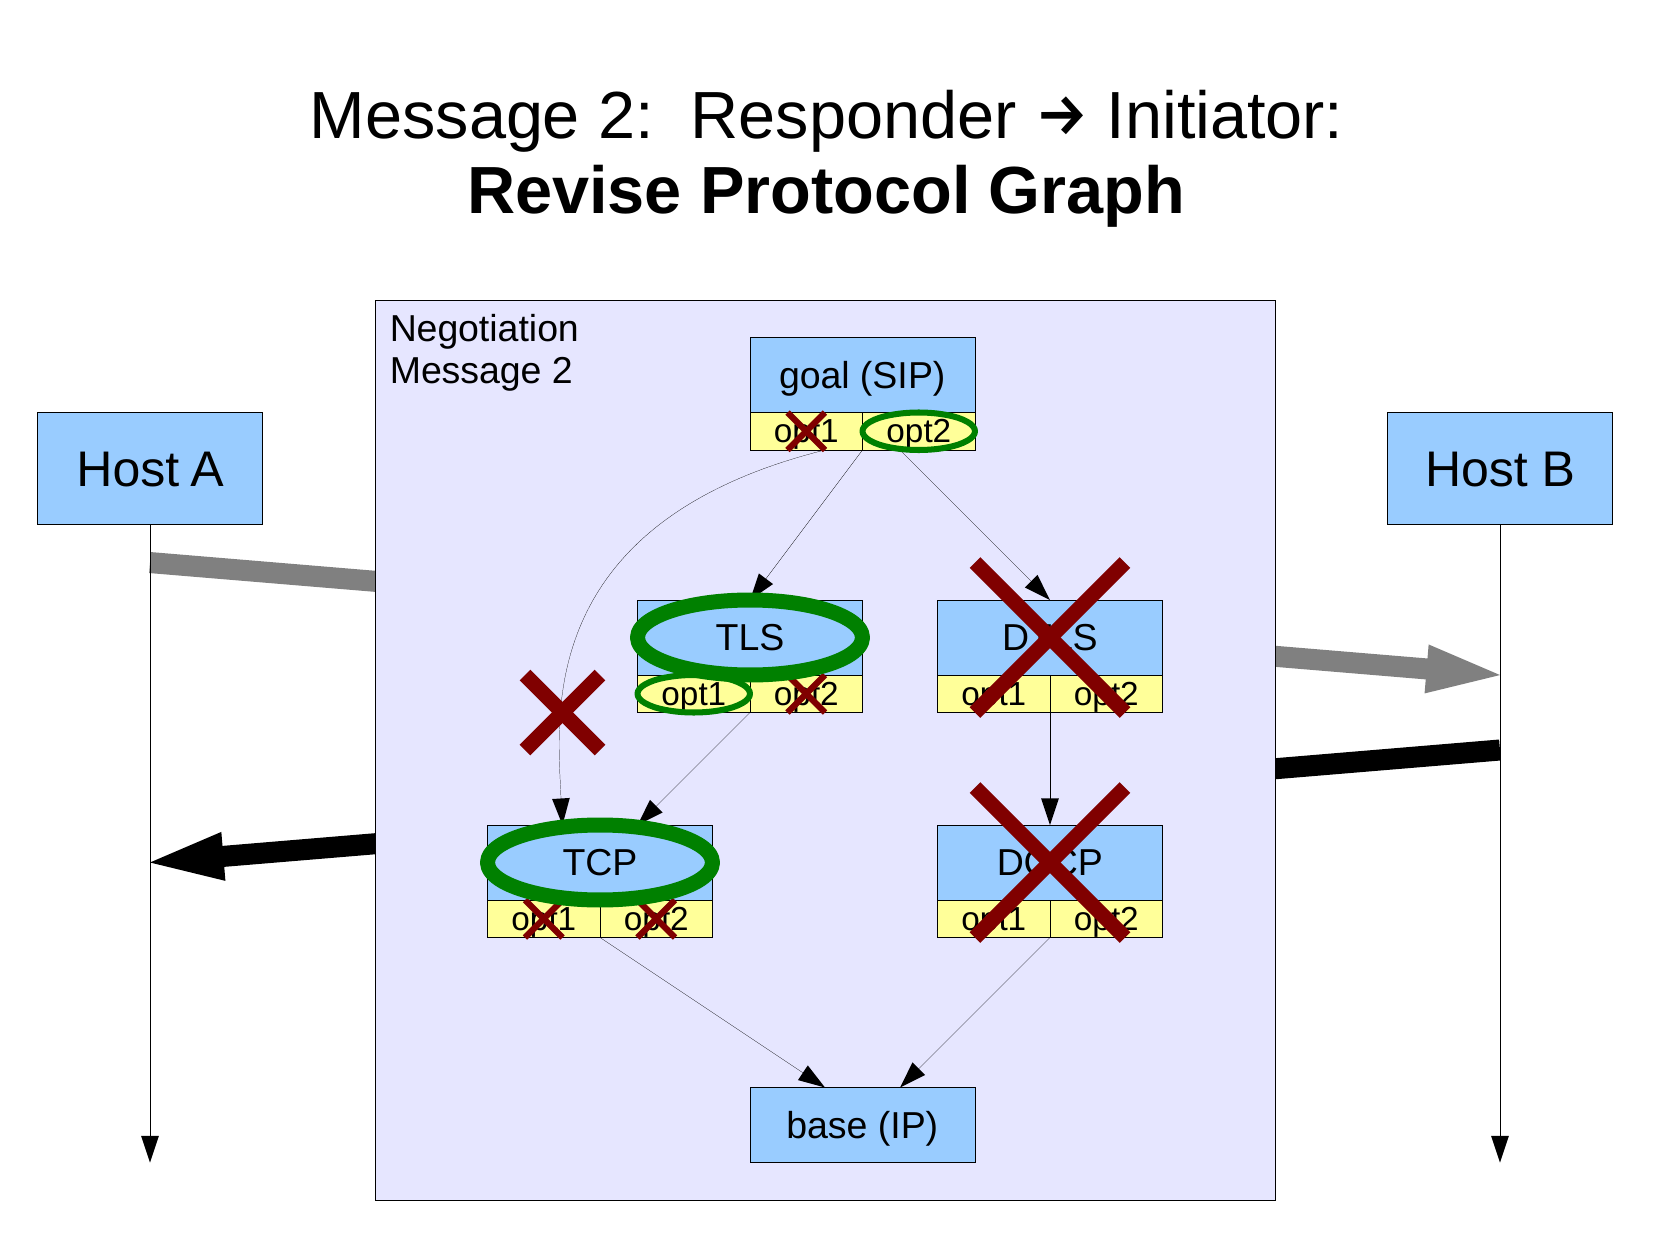

# Message 2: Responder → Initiator: Revise Protocol Graph
Negotiation
Message 2
goal (SIP)
Host A
opt1
opt2
Host B
TLS
DTLS
opt1
opt2
opt1
opt2
TCP
DCCP
opt1
opt2
opt1
opt2
base (IP)